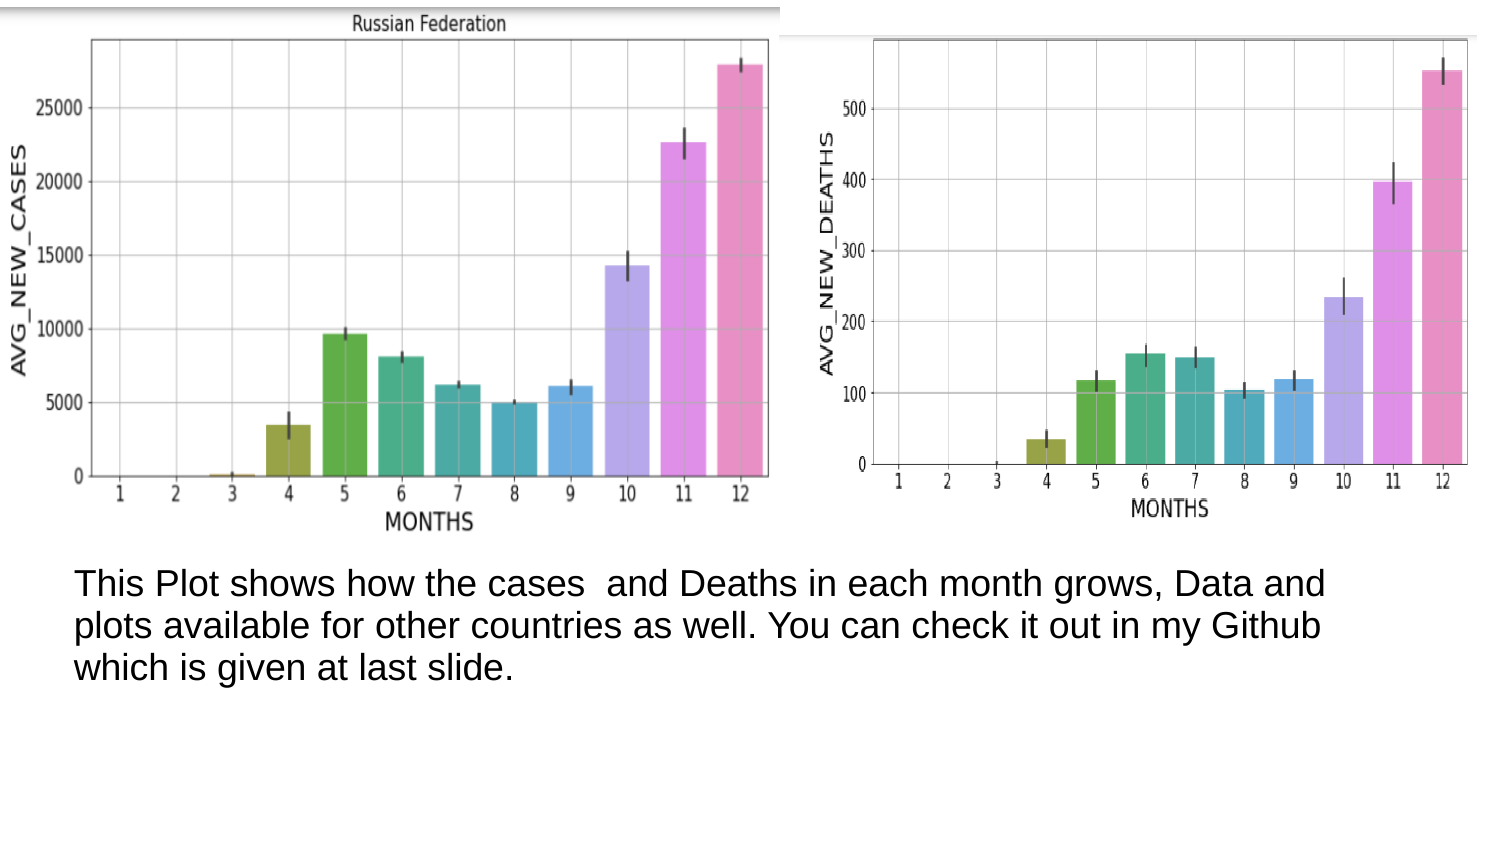

This Plot shows how the cases and Deaths in each month grows, Data and plots available for other countries as well. You can check it out in my Github which is given at last slide.